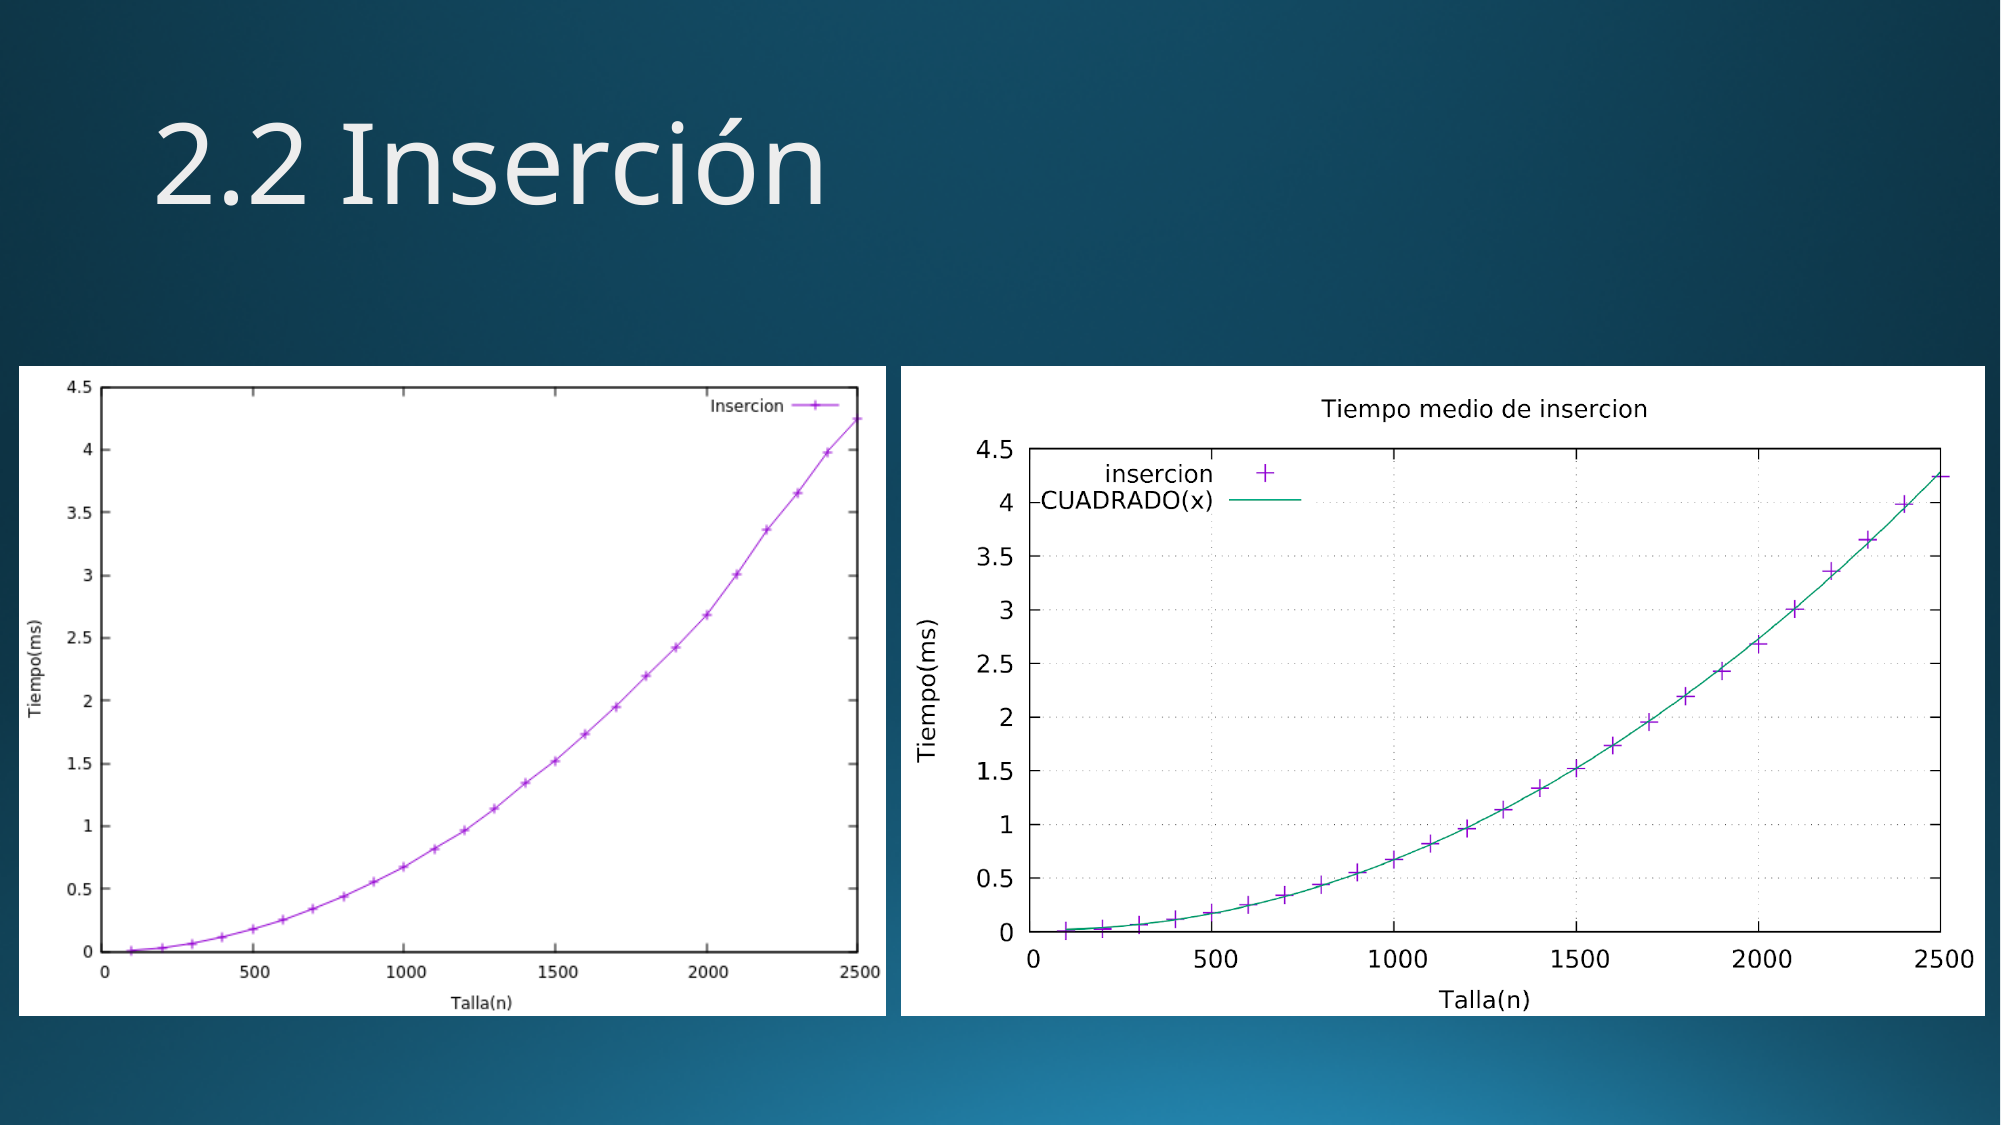

2.2 Inserción
| |
| --- |